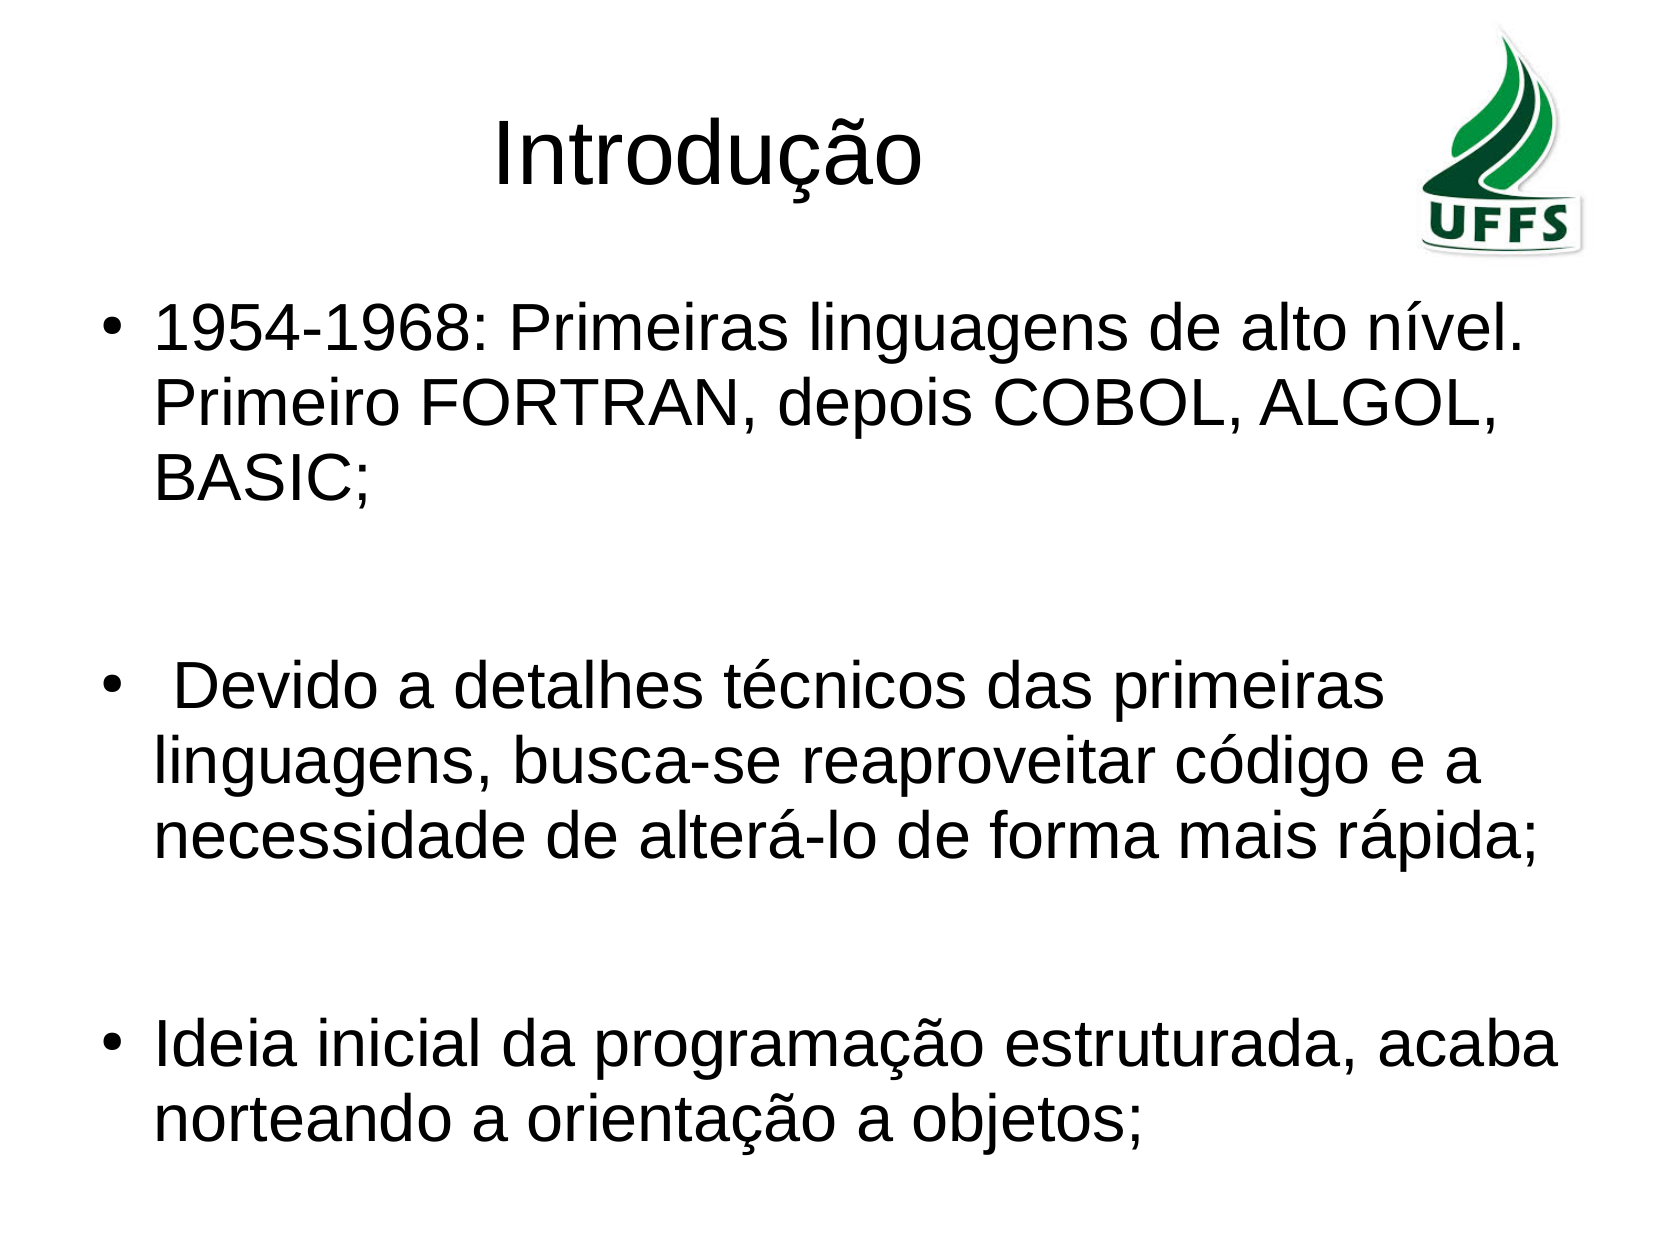

# Introdução
1954-1968: Primeiras linguagens de alto nível. Primeiro FORTRAN, depois COBOL, ALGOL, BASIC;
 Devido a detalhes técnicos das primeiras linguagens, busca-se reaproveitar código e a necessidade de alterá-lo de forma mais rápida;
Ideia inicial da programação estruturada, acaba norteando a orientação a objetos;